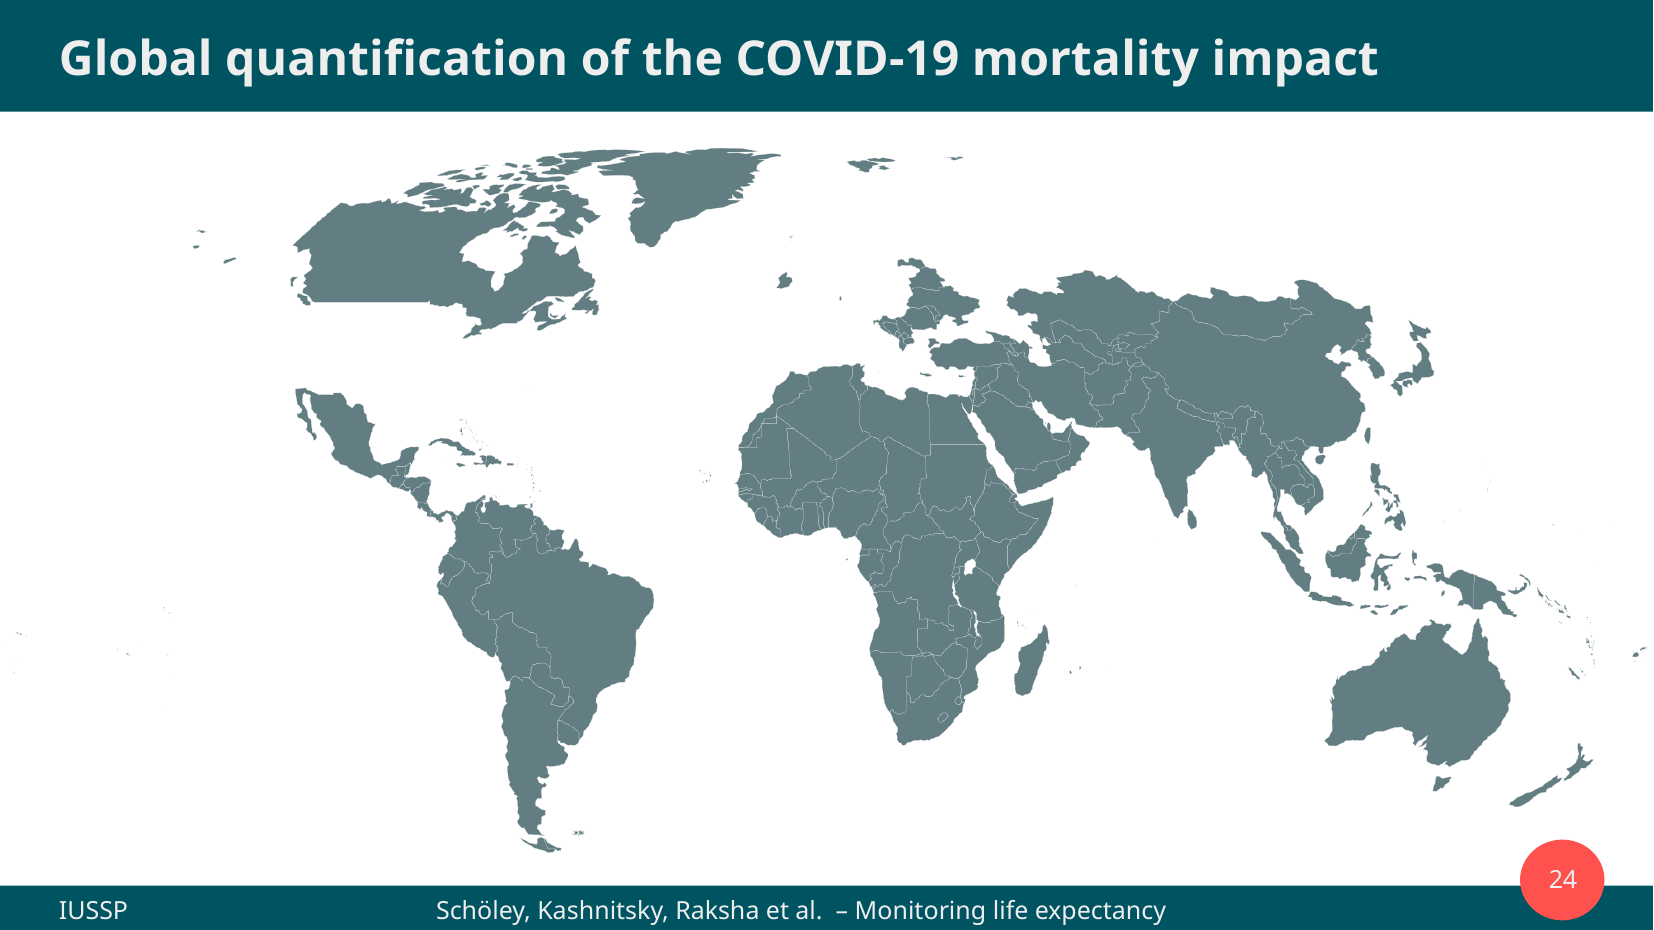

# Global quantification of the COVID-19 mortality impact
24
IUSSP
Schöley, Kashnitsky, Raksha et al. – Monitoring life expectancy